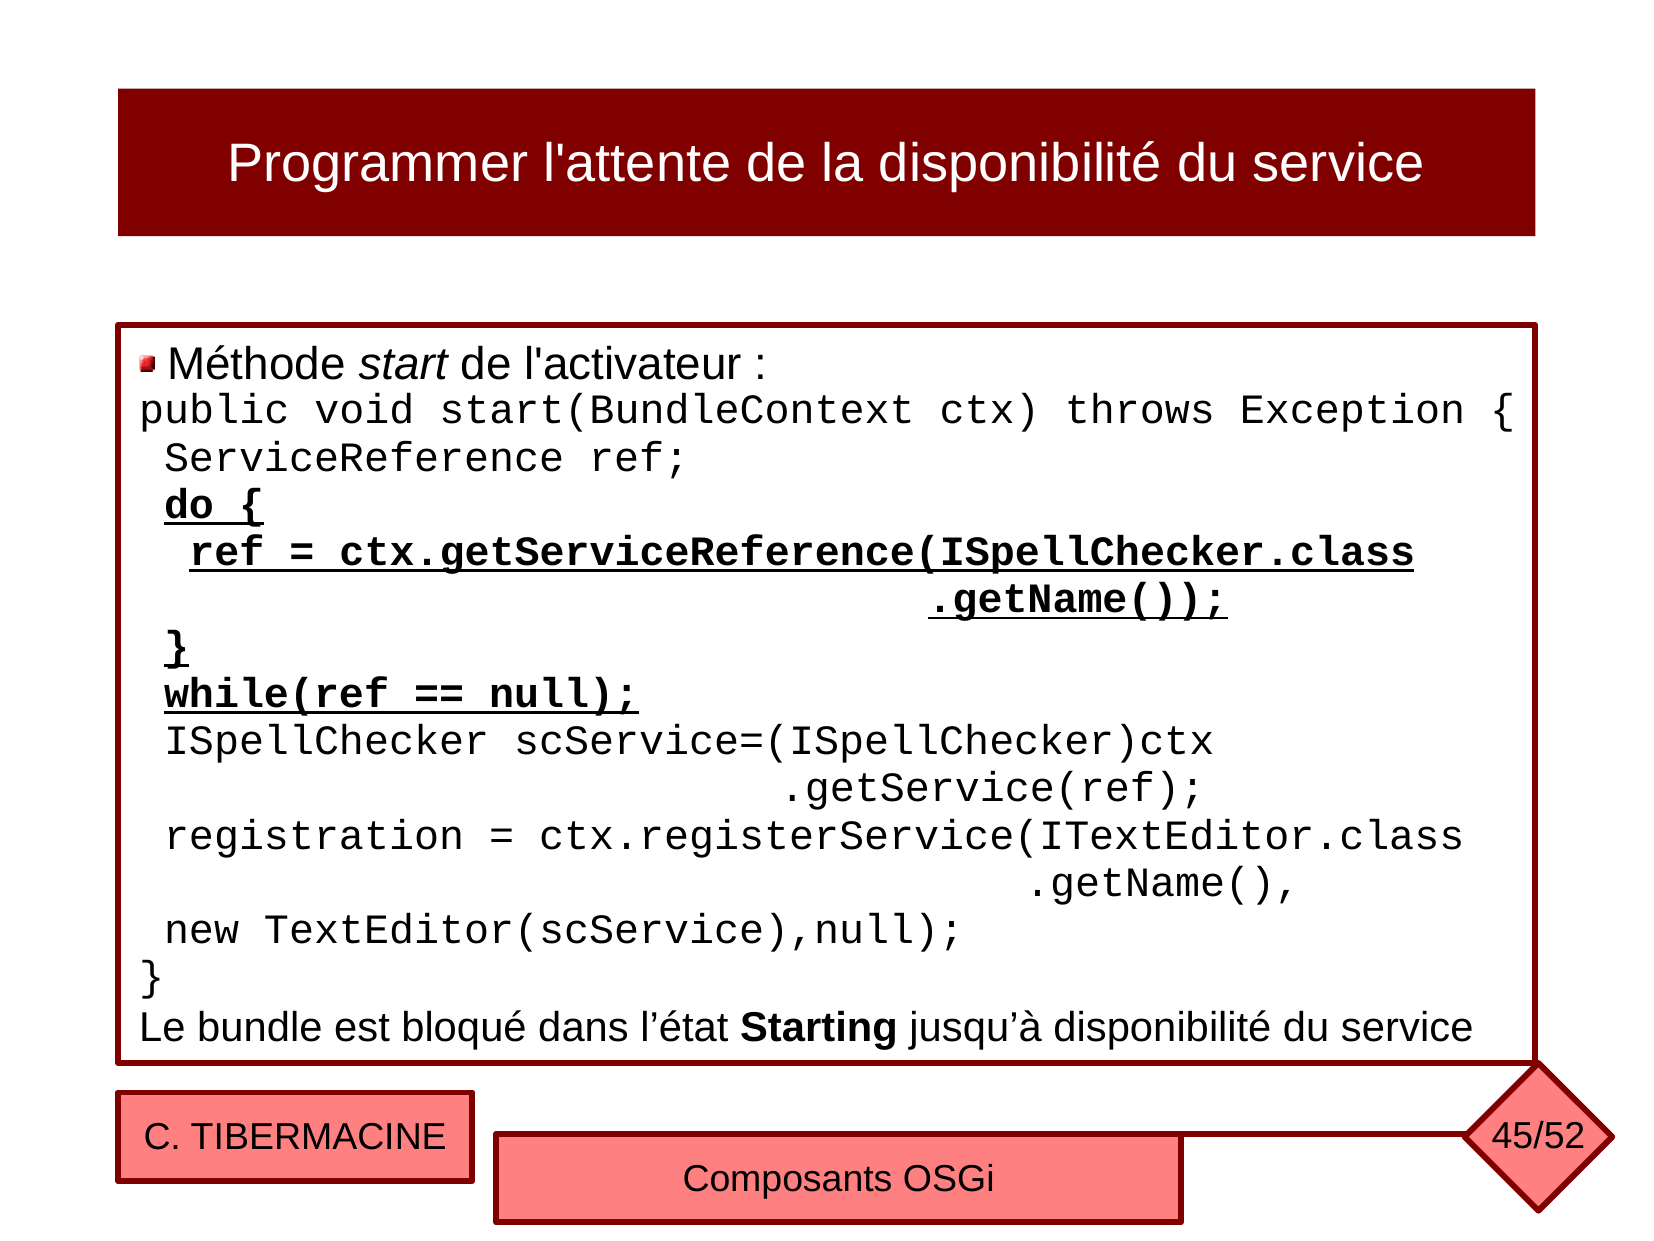

Programmer l'attente de la disponibilité du service
 Méthode start de l'activateur :
public void start(BundleContext ctx) throws Exception {
 ServiceReference ref;
 do {
 ref = ctx.getServiceReference(ISpellChecker.class
										 .getName());
 }
 while(ref == null);
 ISpellChecker scService=(ISpellChecker)ctx
								 .getService(ref);
 registration = ctx.registerService(ITextEditor.class
												.getName(),
 new TextEditor(scService),null);
}
Le bundle est bloqué dans l’état Starting jusqu’à disponibilité du service
C. TIBERMACINE
Composants OSGi